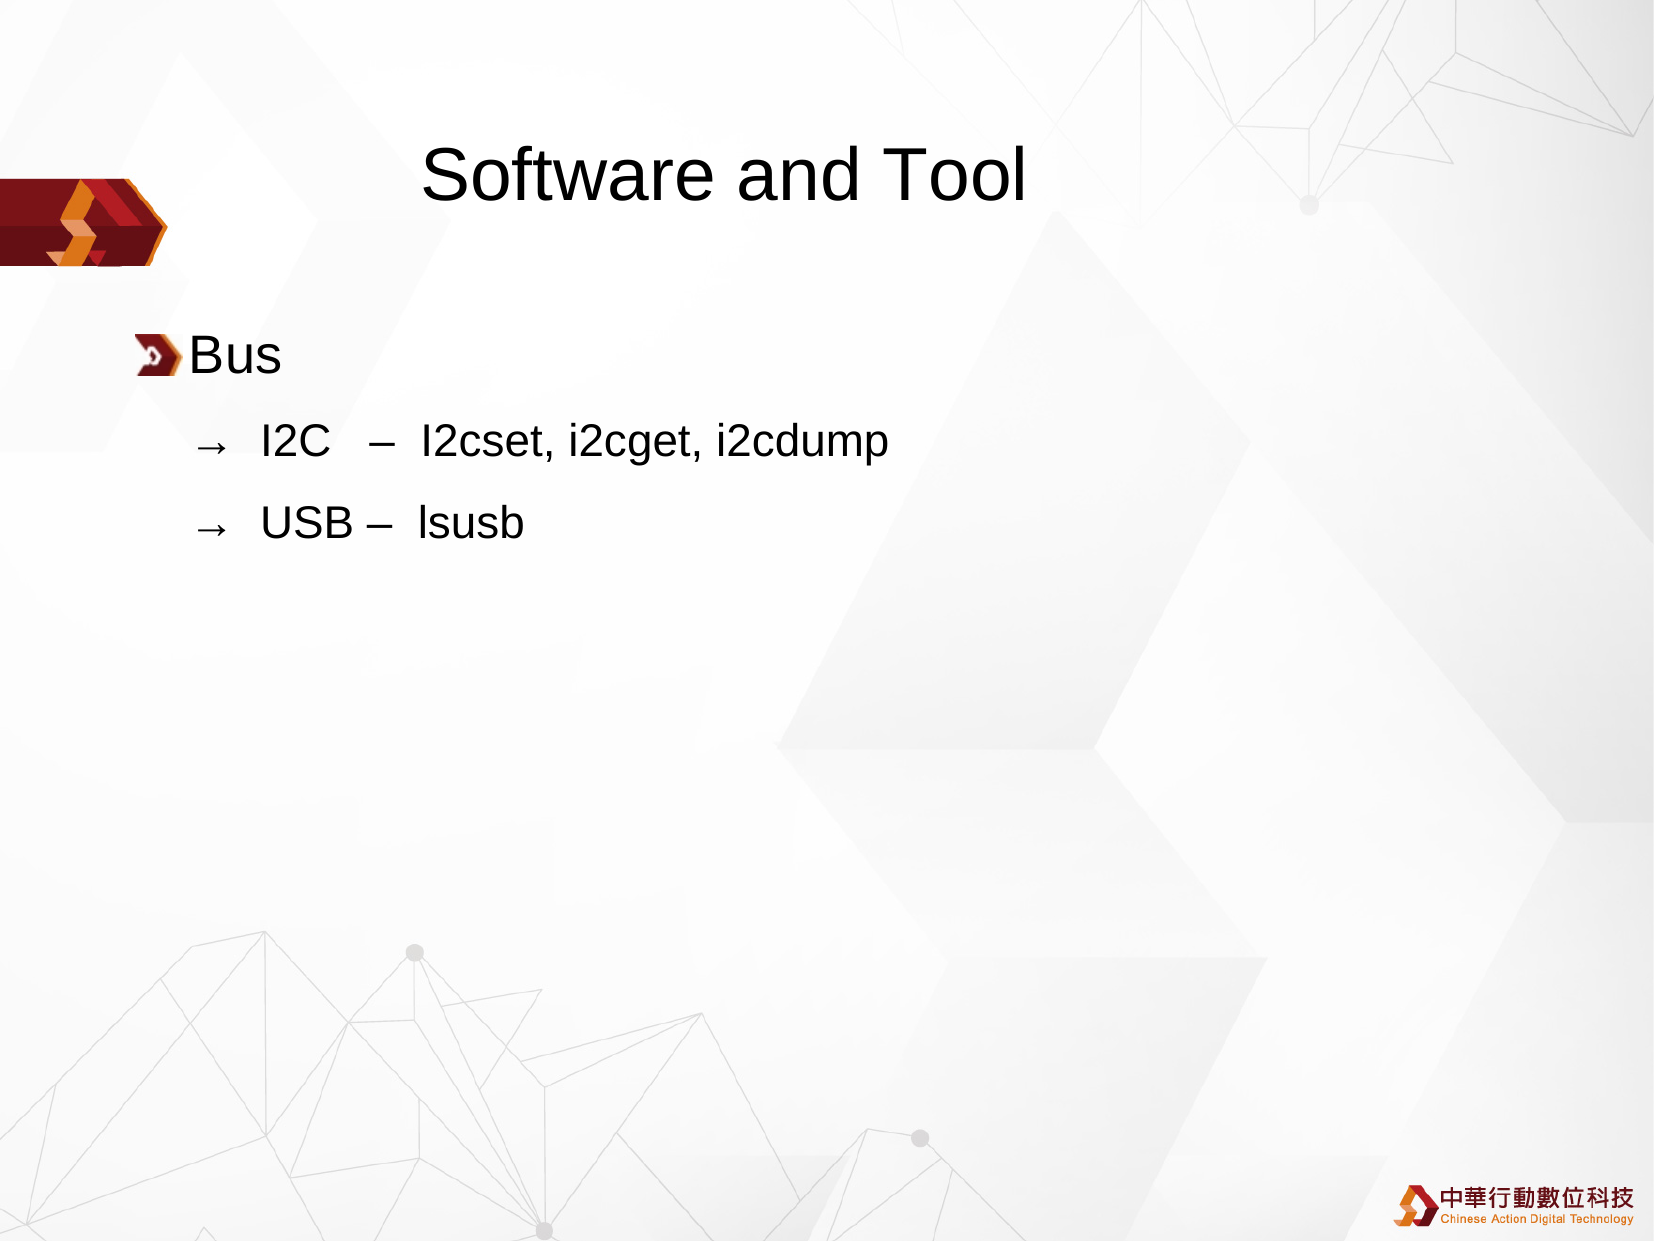

Software and Tool
# Bus
→ I2C – I2cset, i2cget, i2cdump
→ USB – lsusb